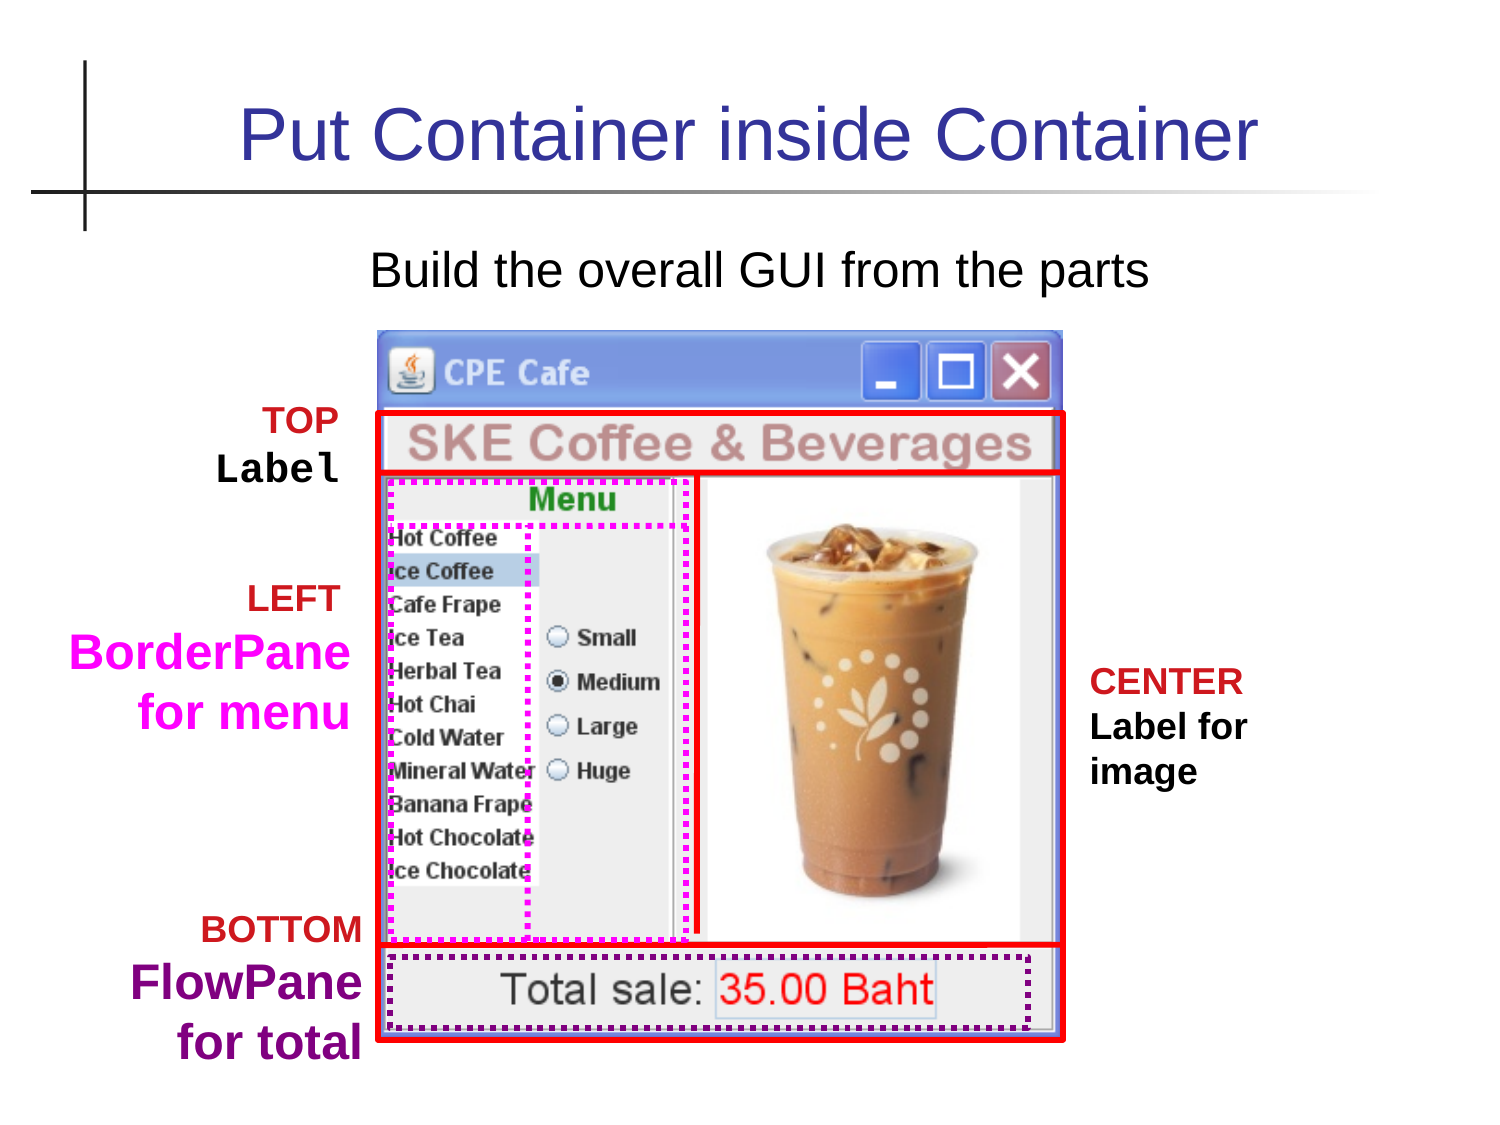

# Put Container inside Container
Build the overall GUI from the parts
TOP
Label
LEFT
BorderPane for menu
CENTER
Label for image
BOTTOM
FlowPane
for total